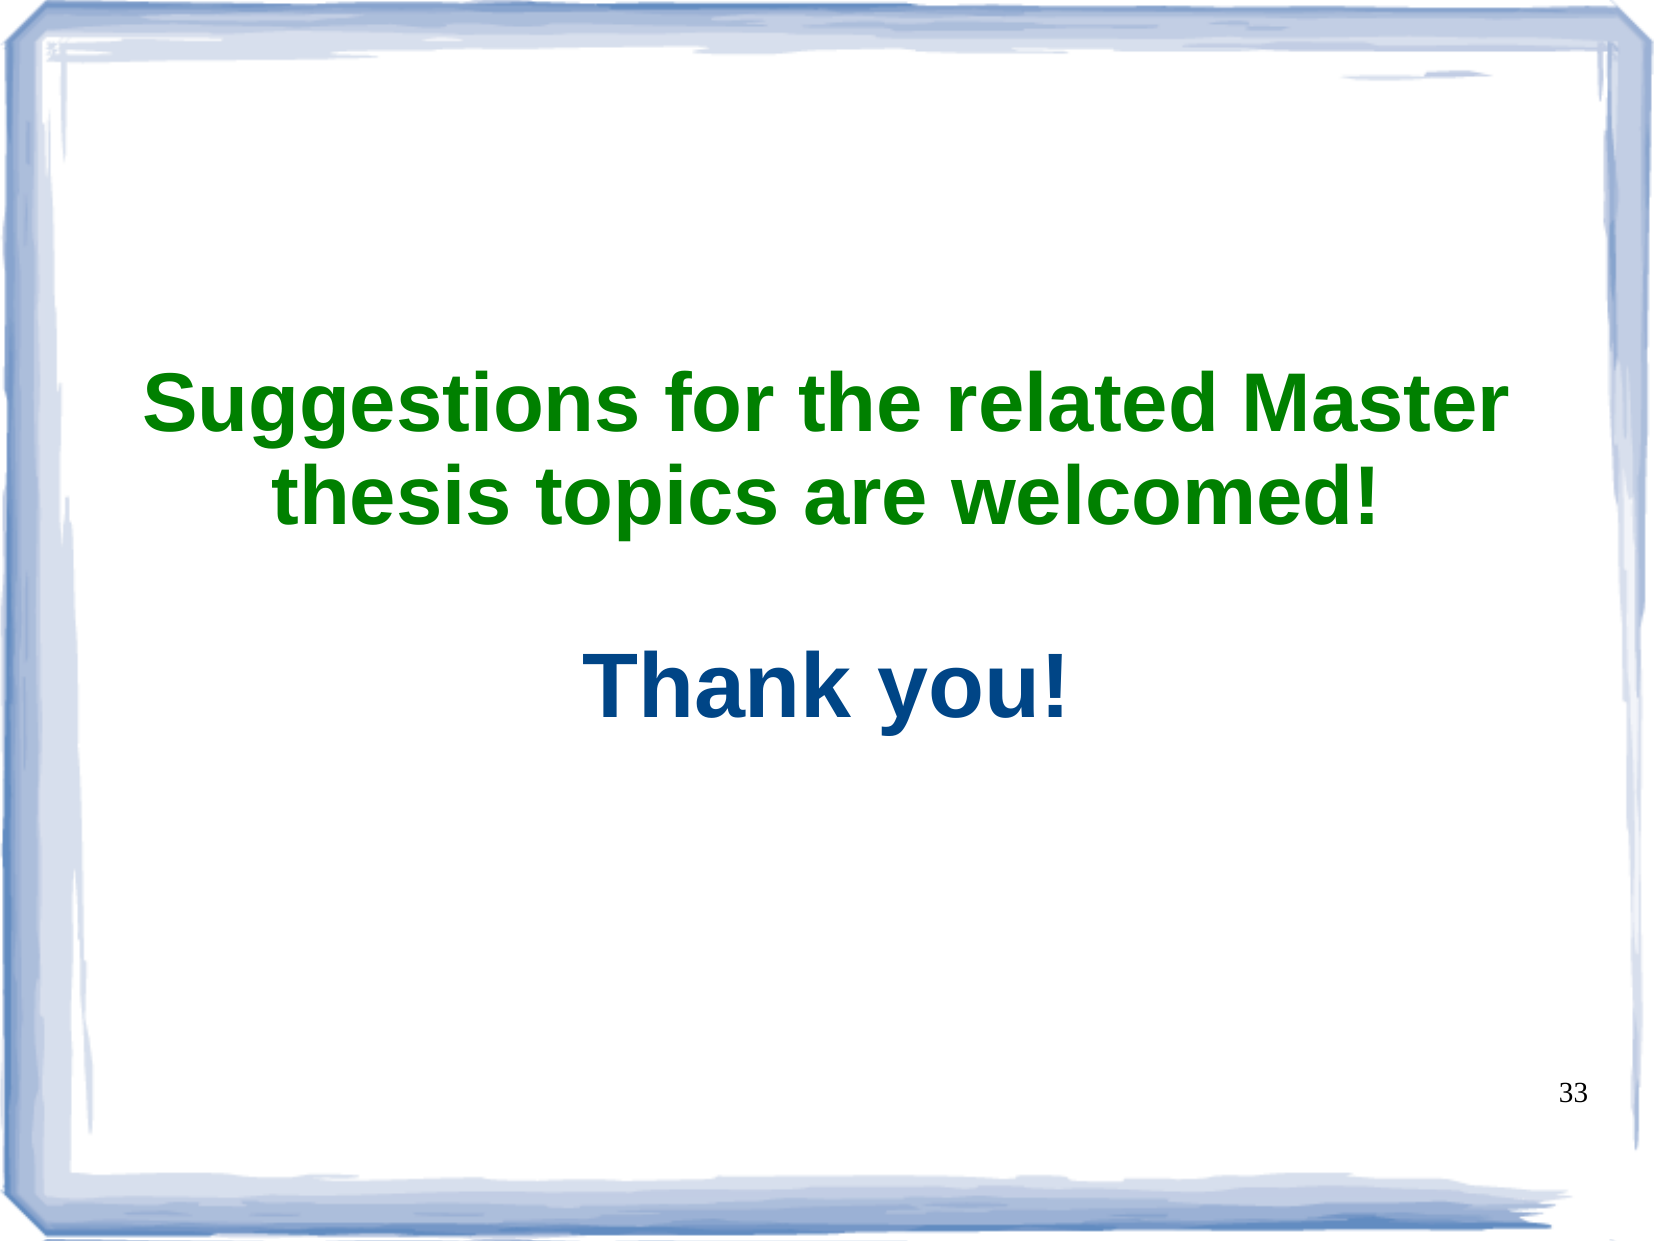

# Suggestions for the related Master thesis topics are welcomed!
Thank you!
33